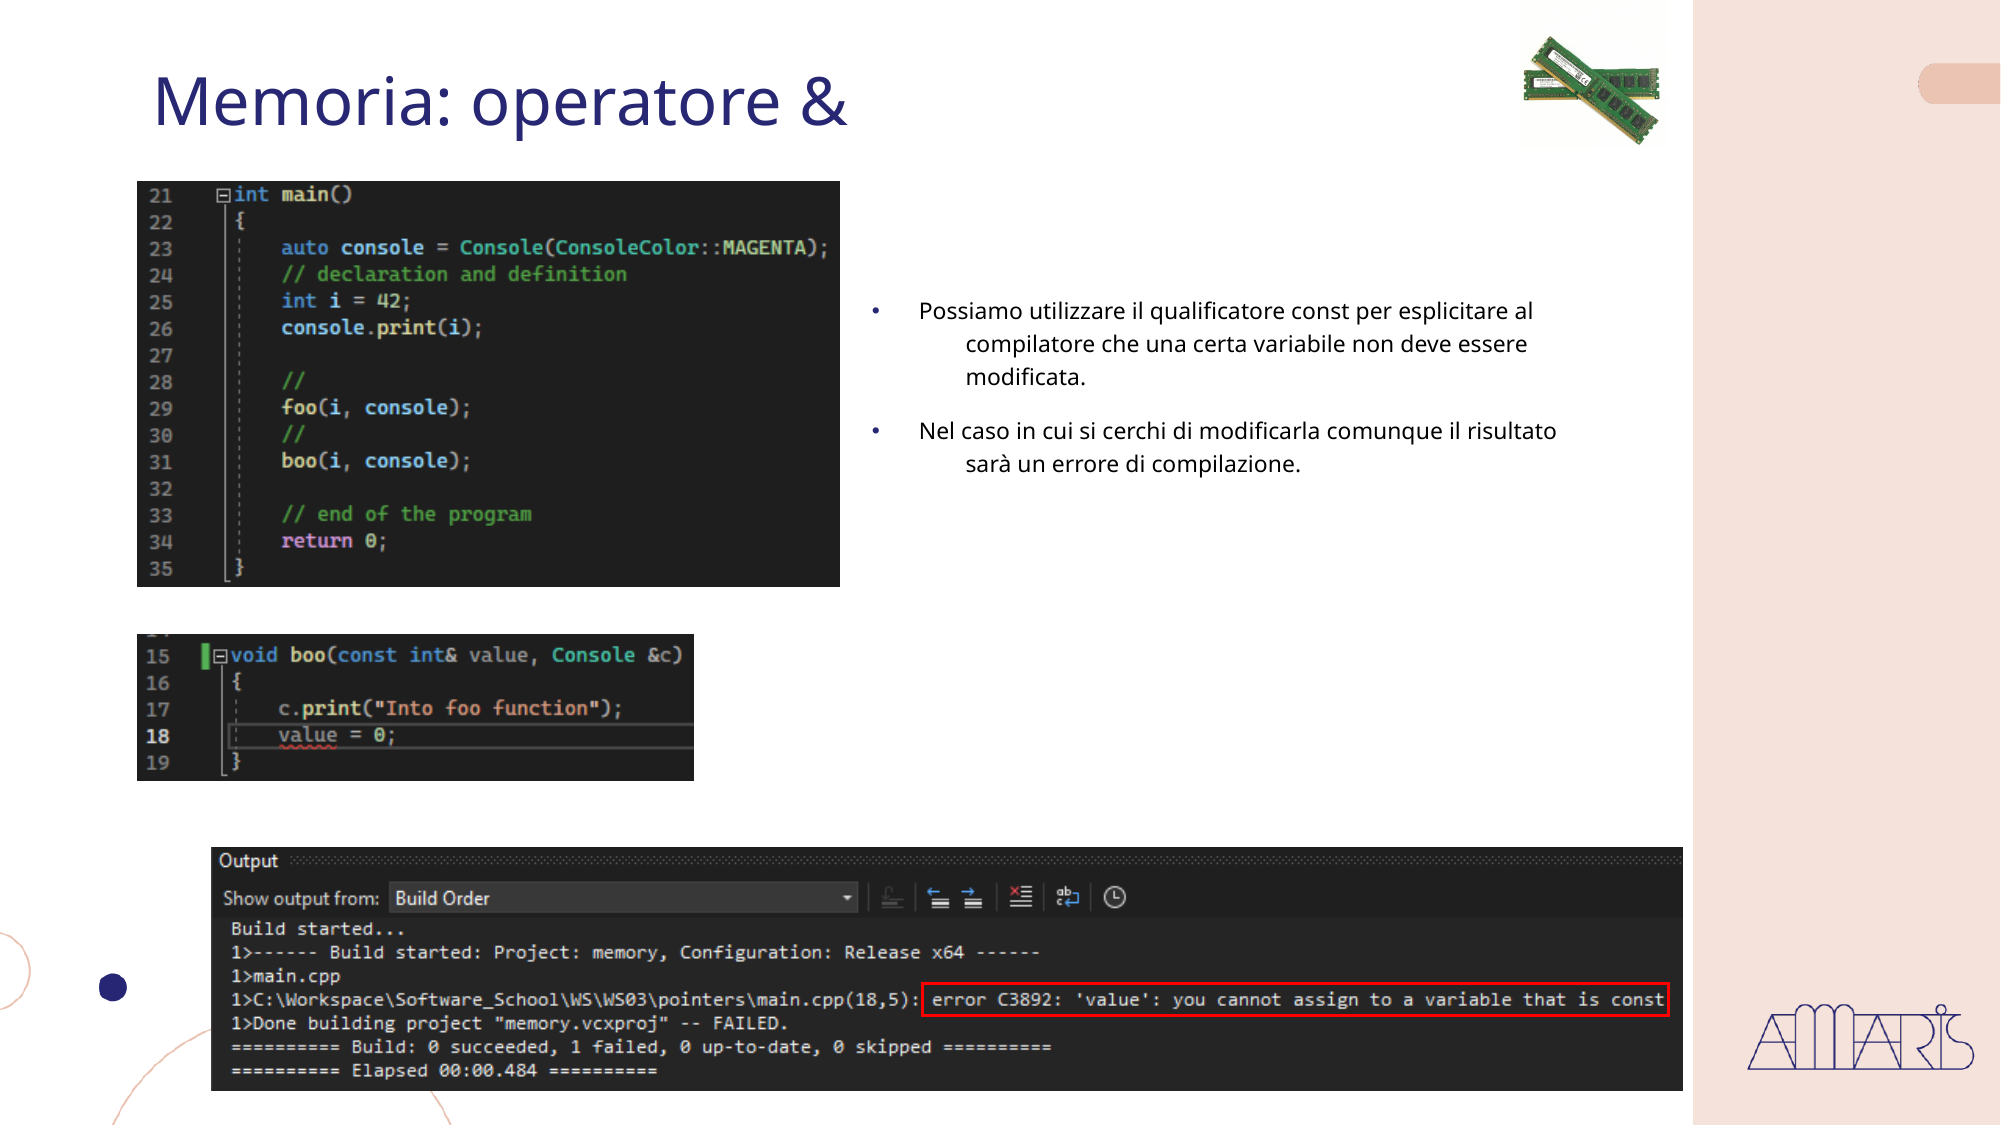

# Memoria: operatore &
Possiamo utilizzare il qualificatore const per esplicitare al compilatore che una certa variabile non deve essere modificata.
Nel caso in cui si cerchi di modificarla comunque il risultato sarà un errore di compilazione.